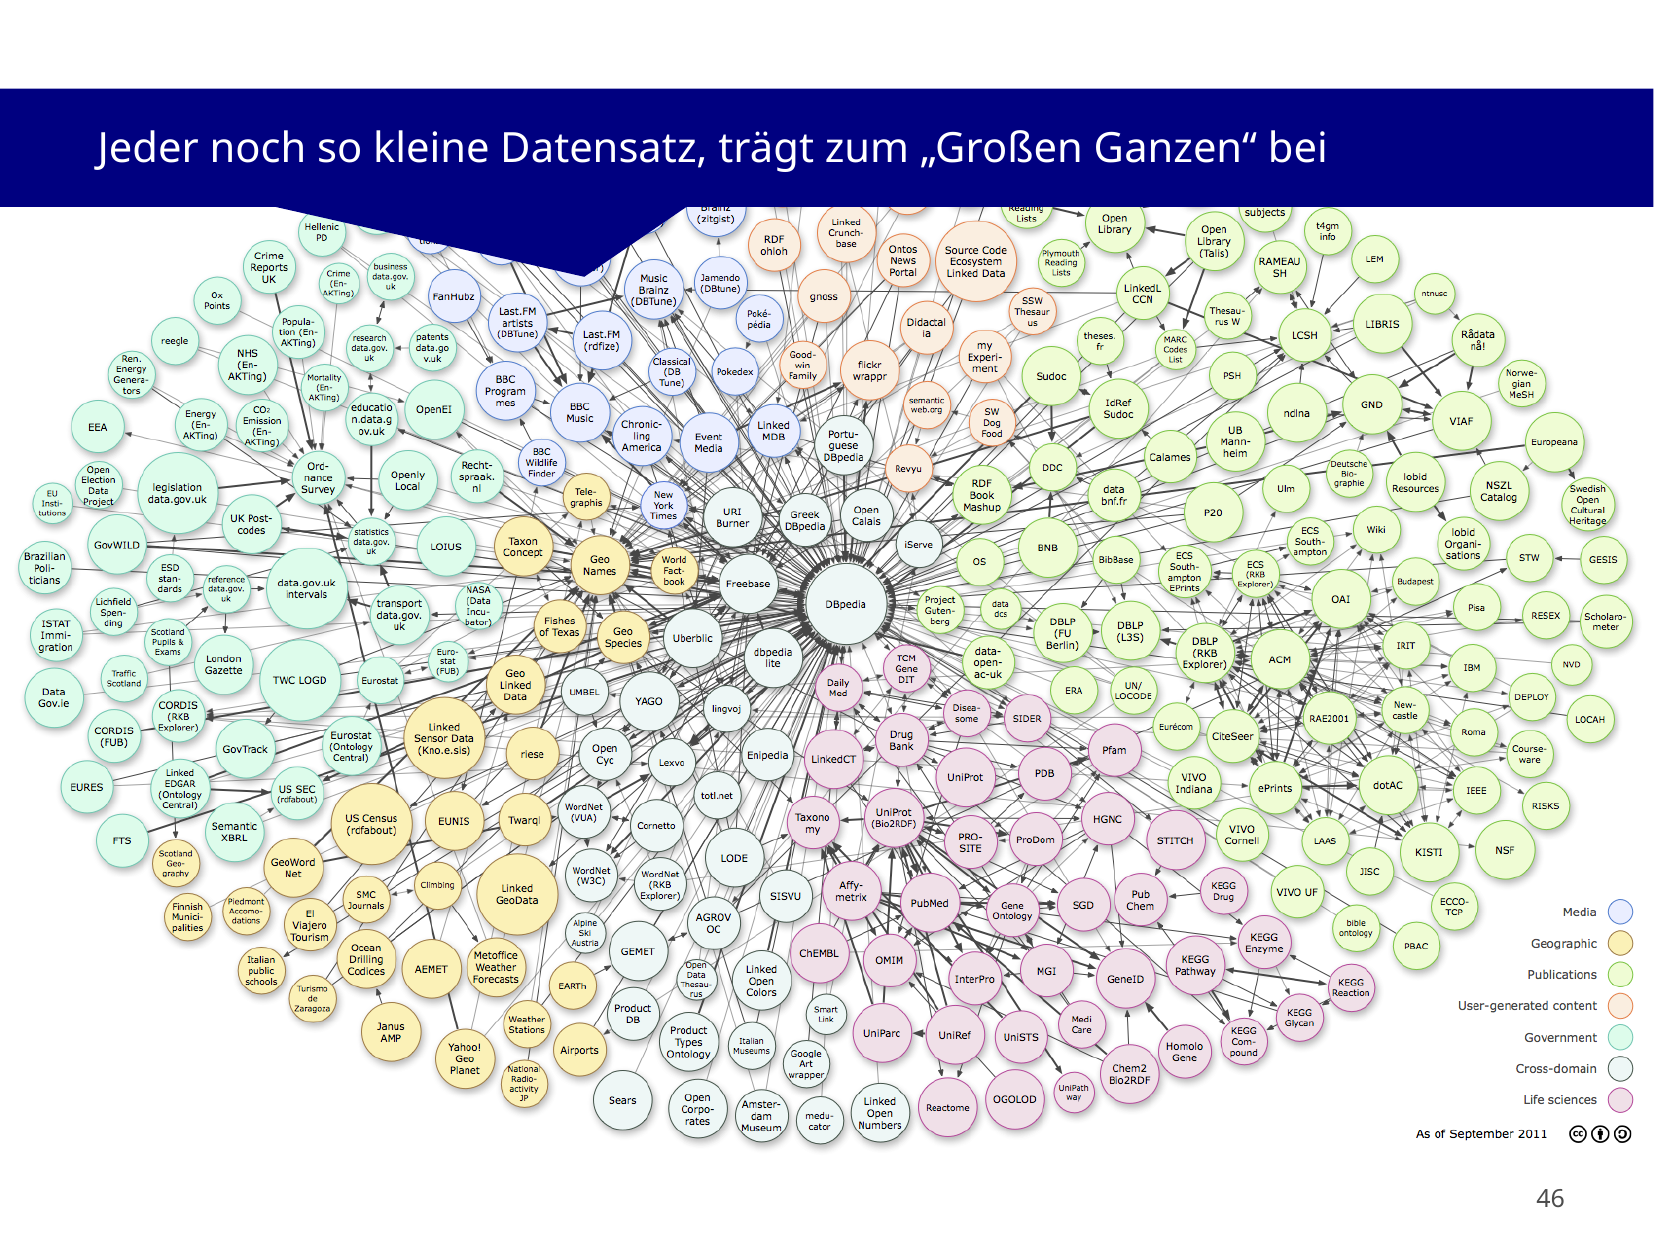

Jeder noch so kleine Datensatz, trägt zum „Großen Ganzen“ bei